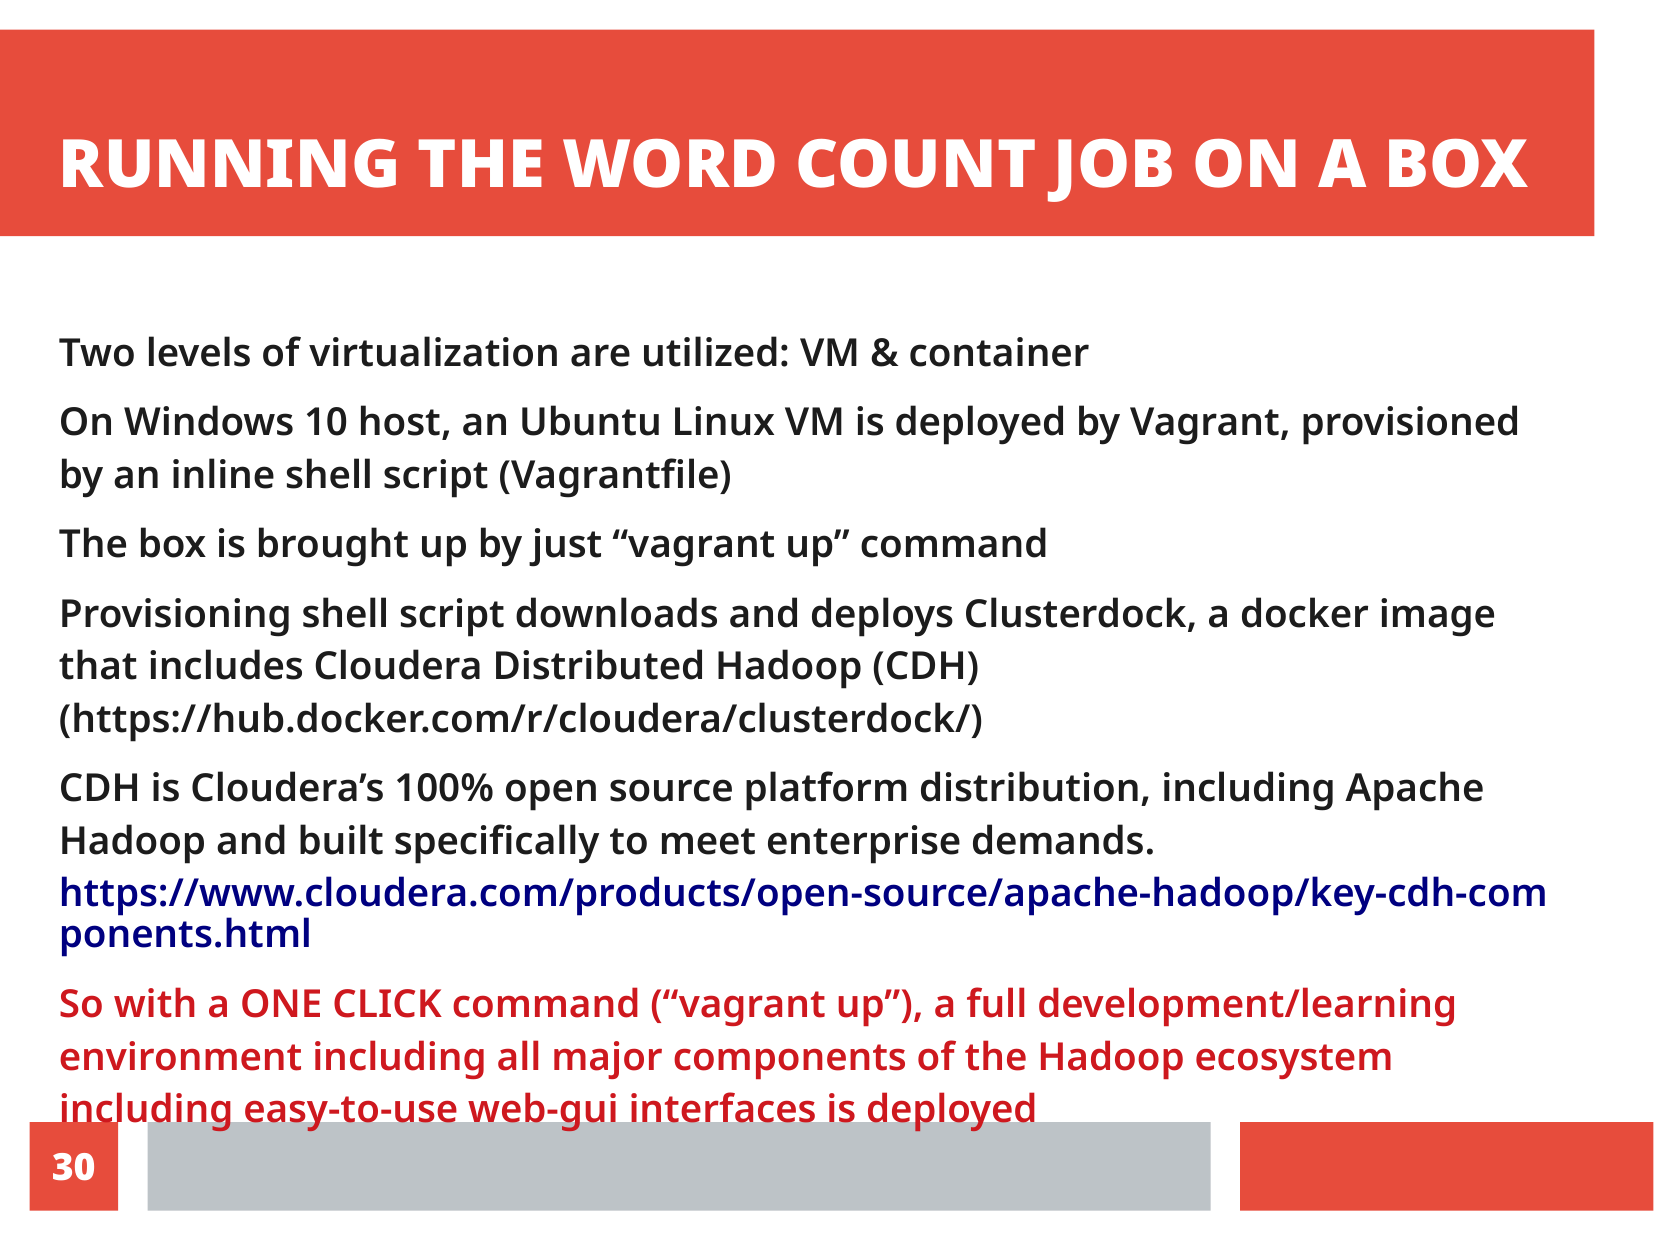

# RUNNING THE WORD COUNT JOB ON A BOX
Two levels of virtualization are utilized: VM & container
On Windows 10 host, an Ubuntu Linux VM is deployed by Vagrant, provisioned by an inline shell script (Vagrantfile)
The box is brought up by just “vagrant up” command
Provisioning shell script downloads and deploys Clusterdock, a docker image that includes Cloudera Distributed Hadoop (CDH) (https://hub.docker.com/r/cloudera/clusterdock/)
CDH is Cloudera’s 100% open source platform distribution, including Apache Hadoop and built specifically to meet enterprise demands.https://www.cloudera.com/products/open-source/apache-hadoop/key-cdh-components.html
So with a ONE CLICK command (“vagrant up”), a full development/learning environment including all major components of the Hadoop ecosystem including easy-to-use web-gui interfaces is deployed
30